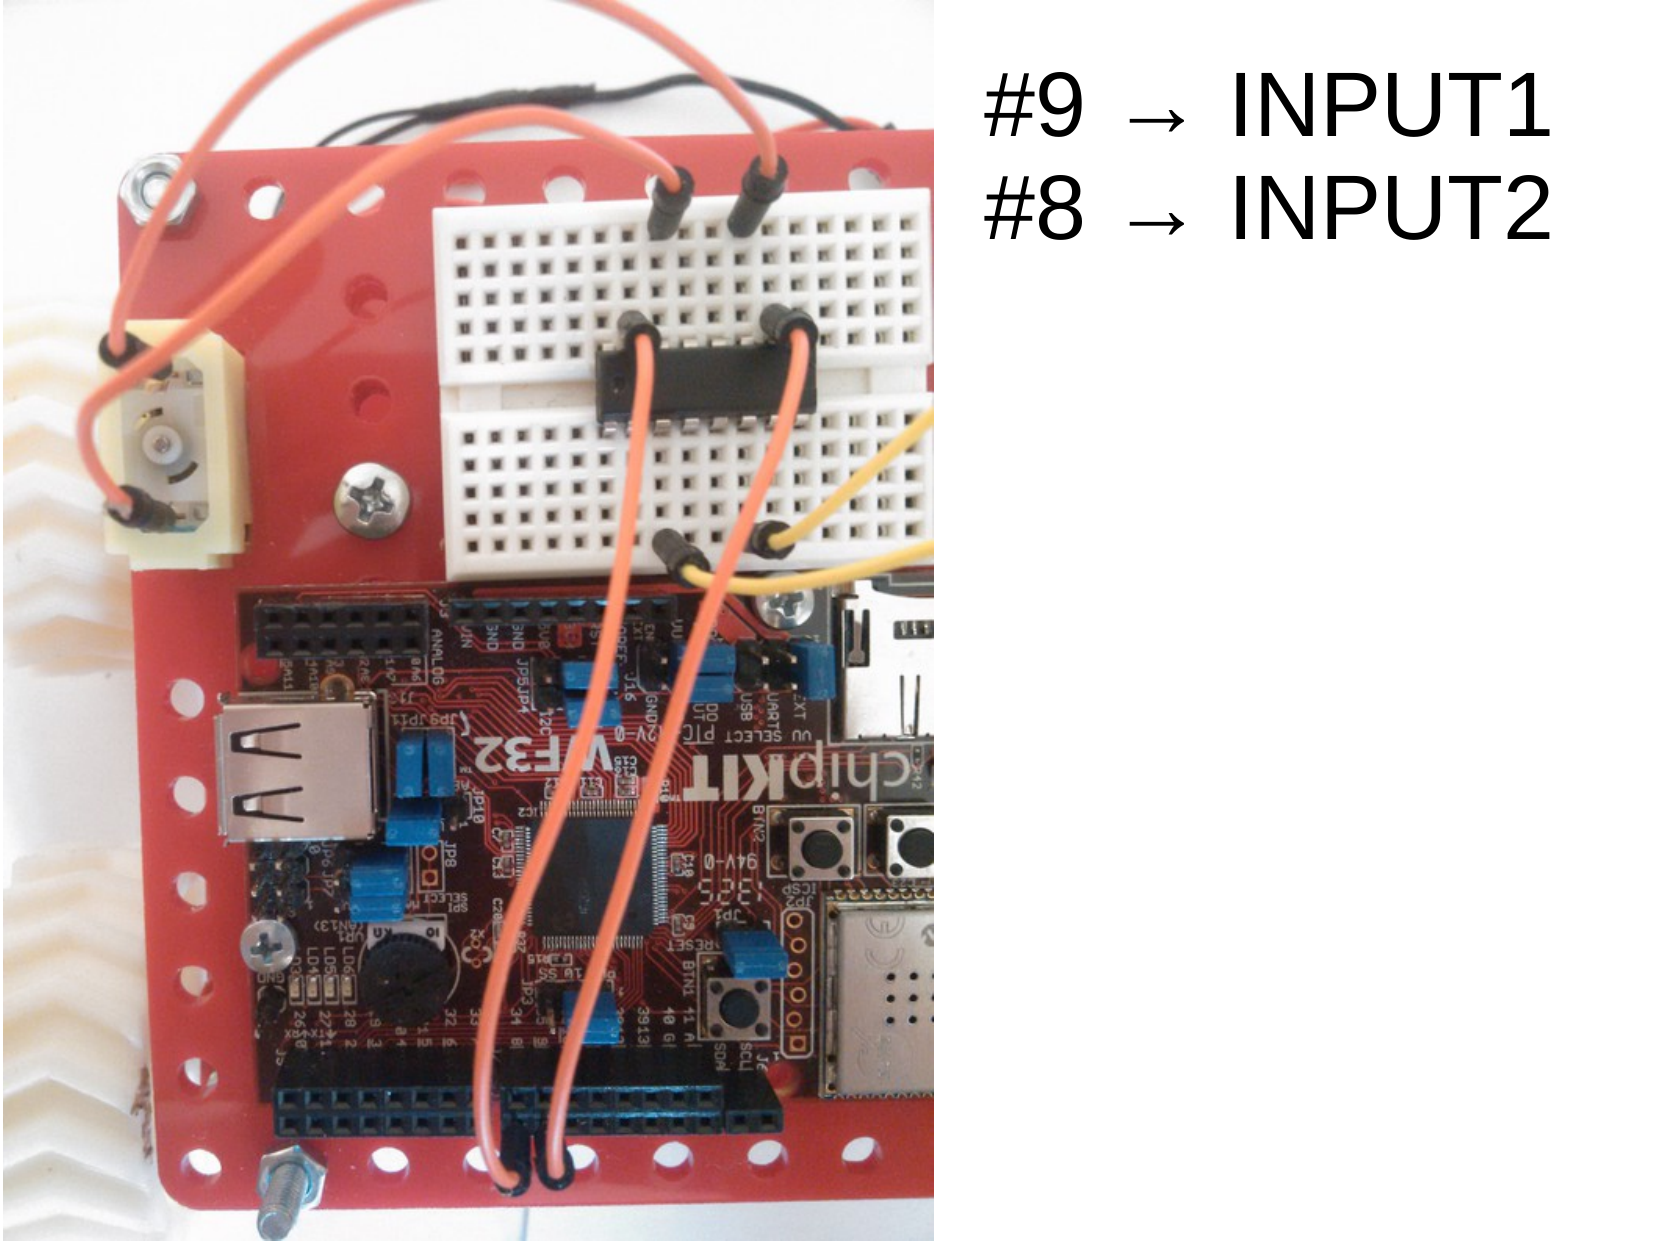

# #9 → INPUT1 #8 → INPUT2